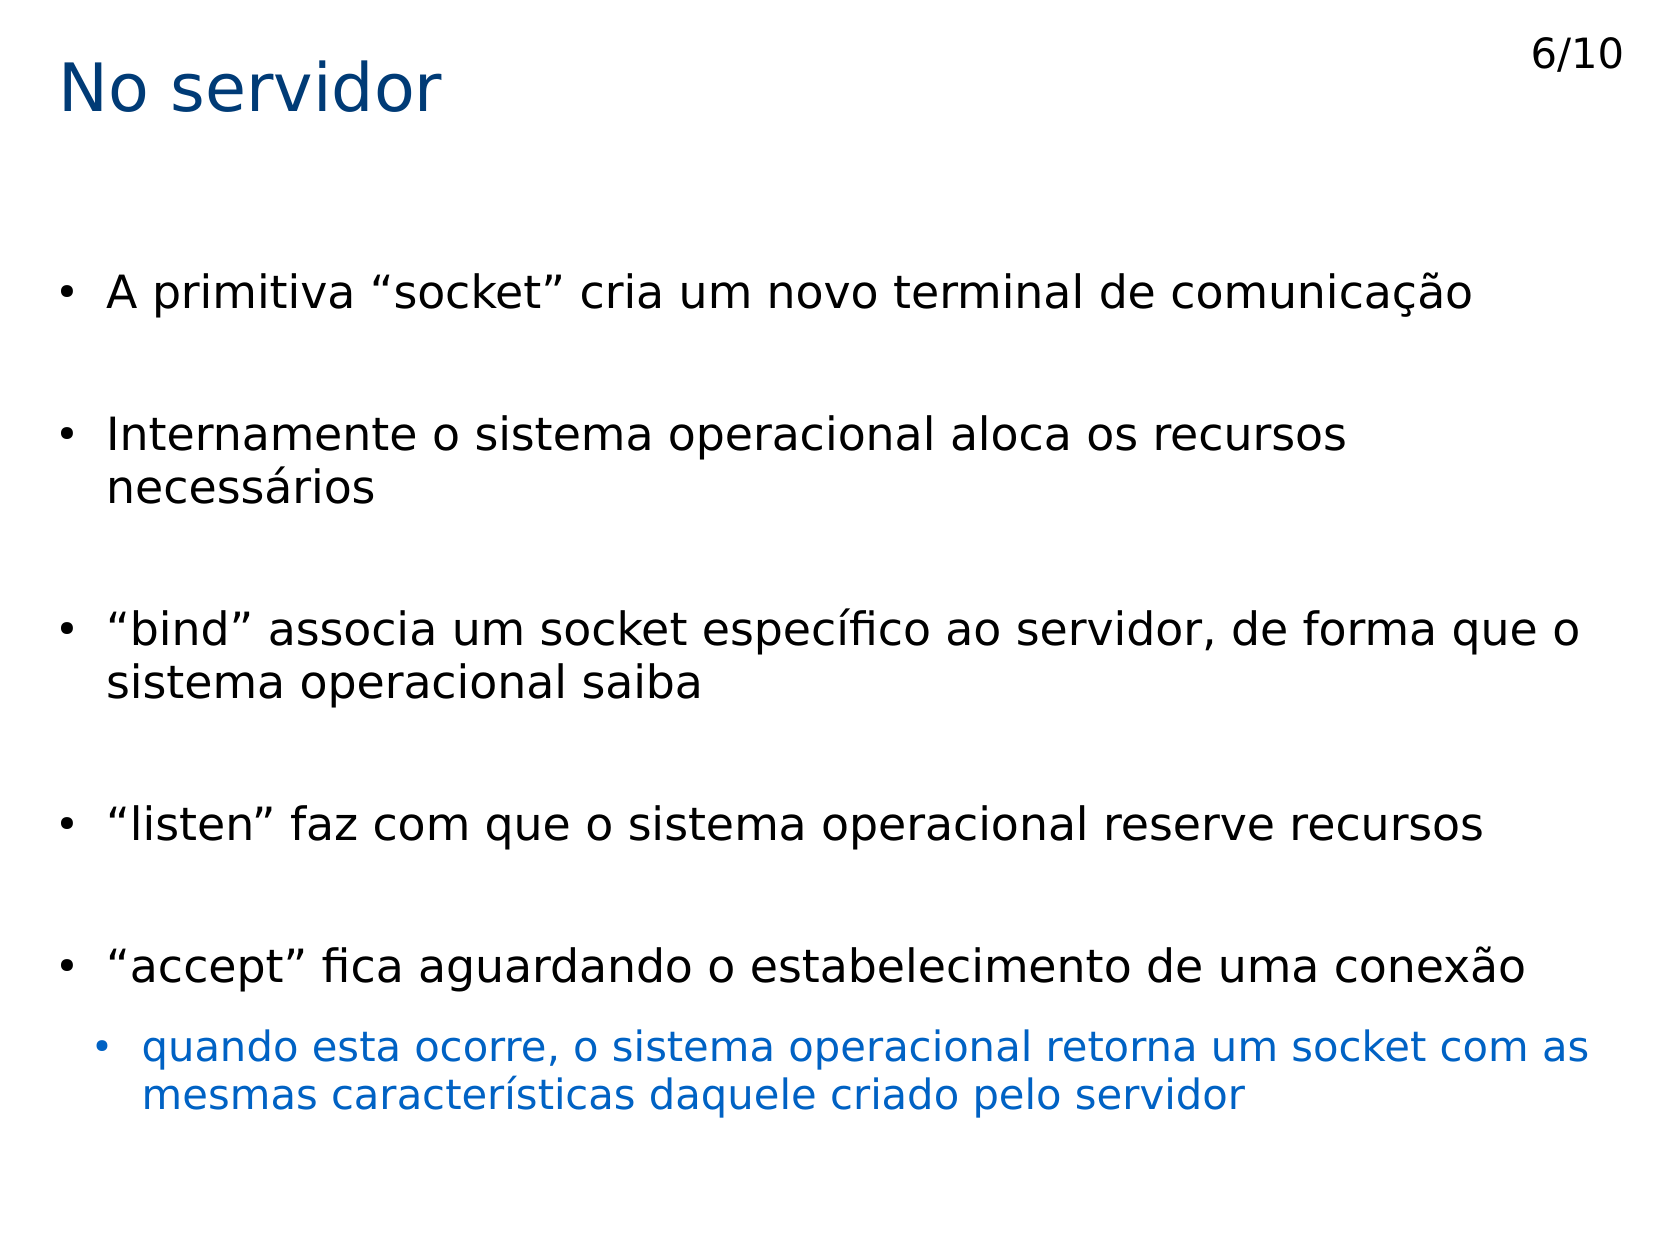

# No servidor
6
A primitiva “socket” cria um novo terminal de comunicação
Internamente o sistema operacional aloca os recursos necessários
“bind” associa um socket específico ao servidor, de forma que o sistema operacional saiba
“listen” faz com que o sistema operacional reserve recursos
“accept” fica aguardando o estabelecimento de uma conexão
quando esta ocorre, o sistema operacional retorna um socket com as mesmas características daquele criado pelo servidor